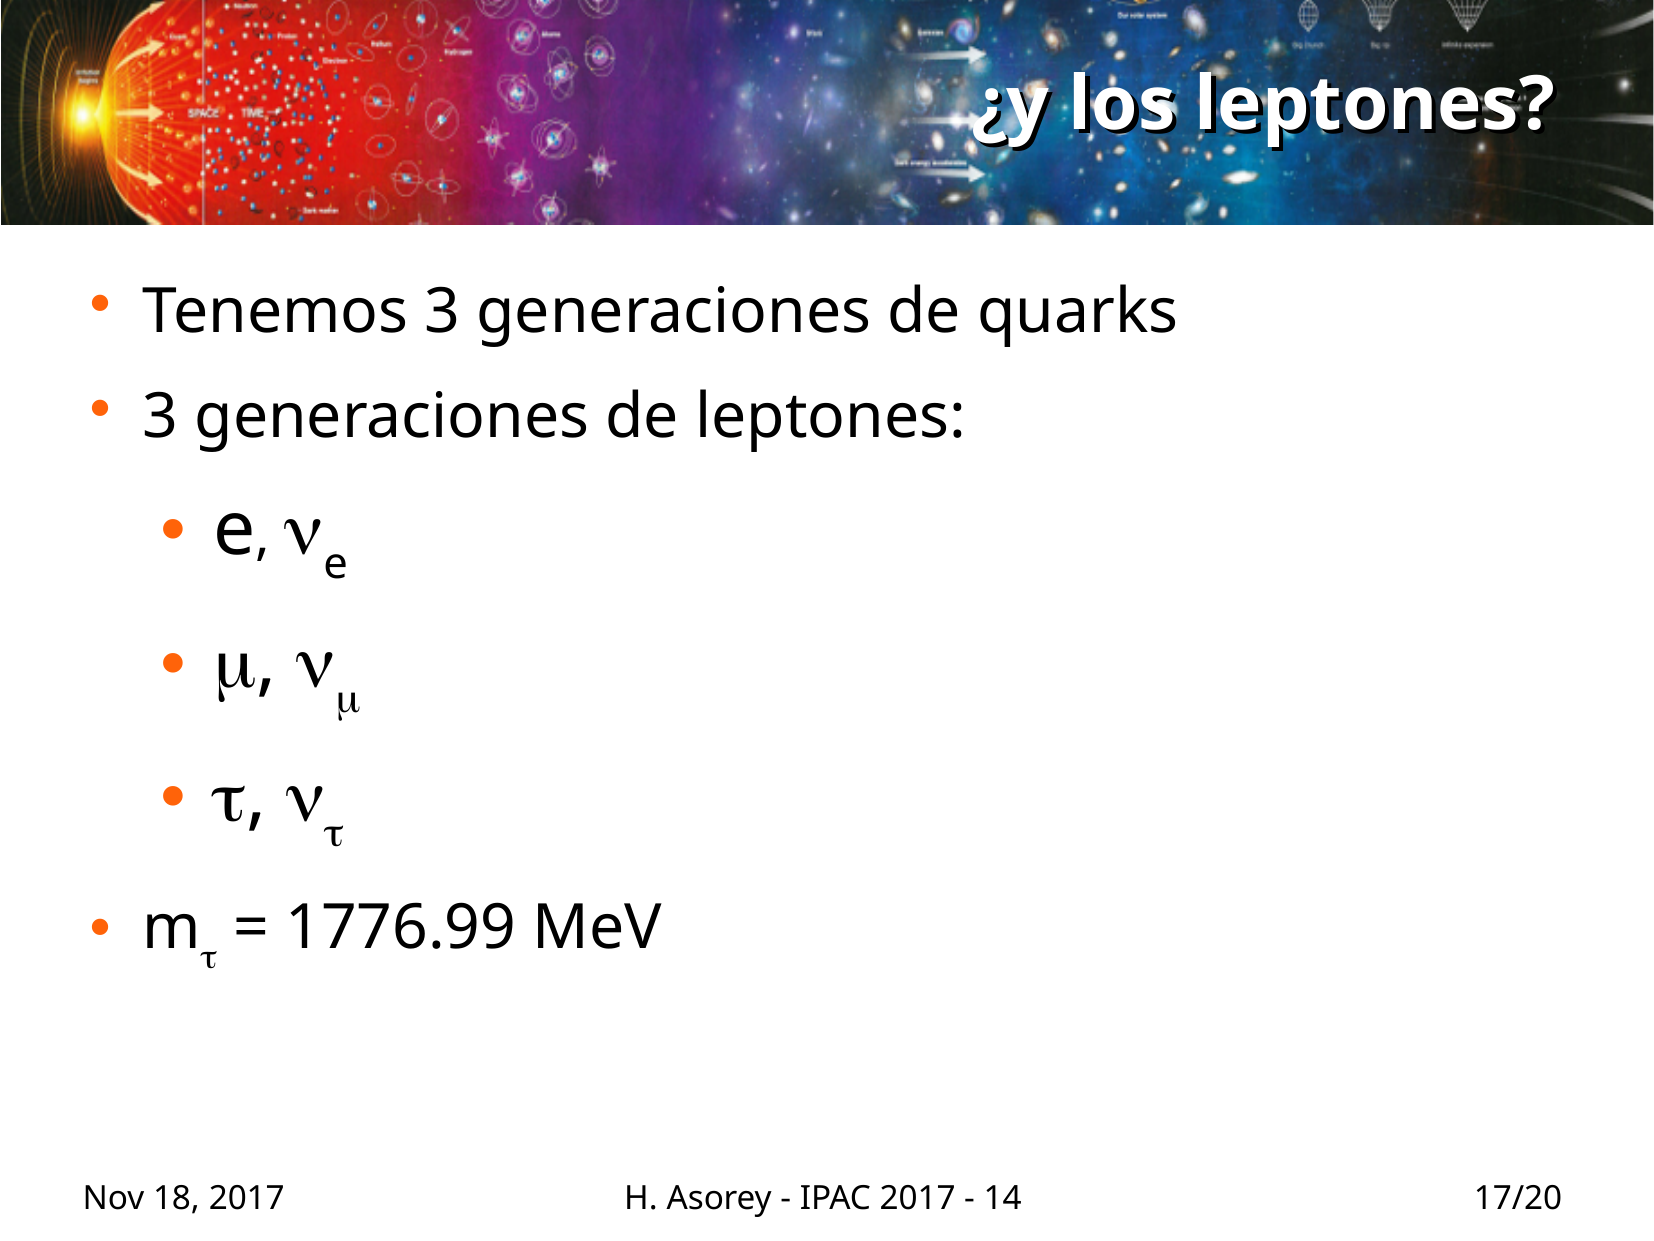

# ¿y los leptones?
Tenemos 3 generaciones de quarks
3 generaciones de leptones:
e, e
, 
, 
m = 1776.99 MeV
Nov 18, 2017
H. Asorey - IPAC 2017 - 14
17